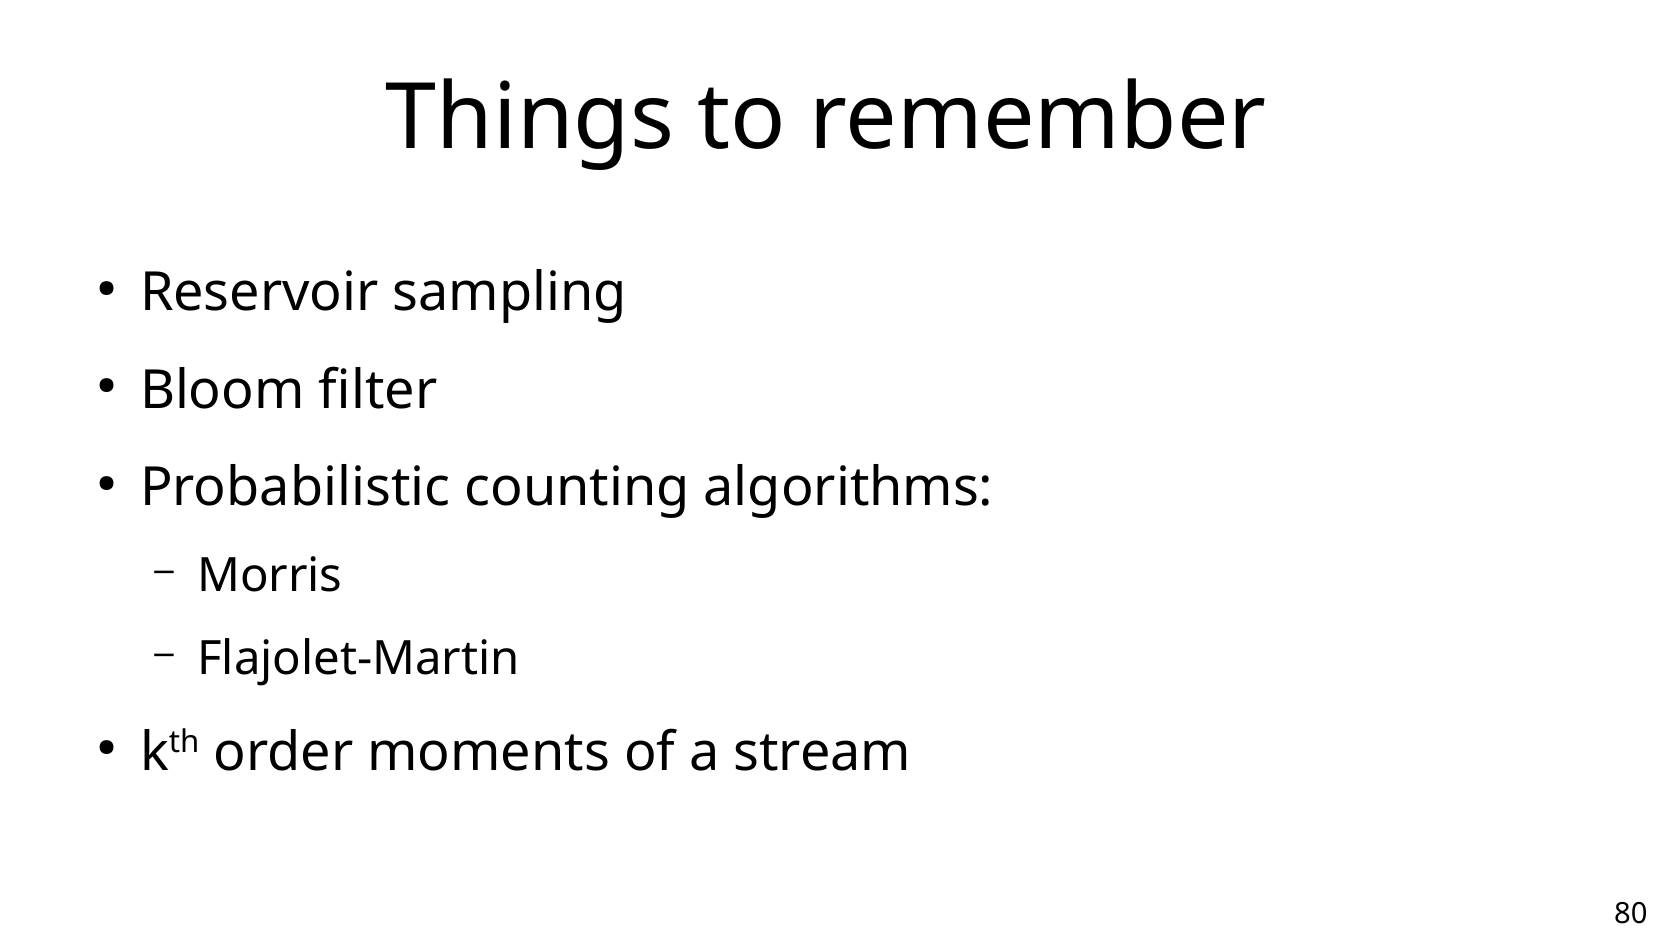

# Things to remember
Reservoir sampling
Bloom filter
Probabilistic counting algorithms:
Morris
Flajolet-Martin
kth order moments of a stream
80